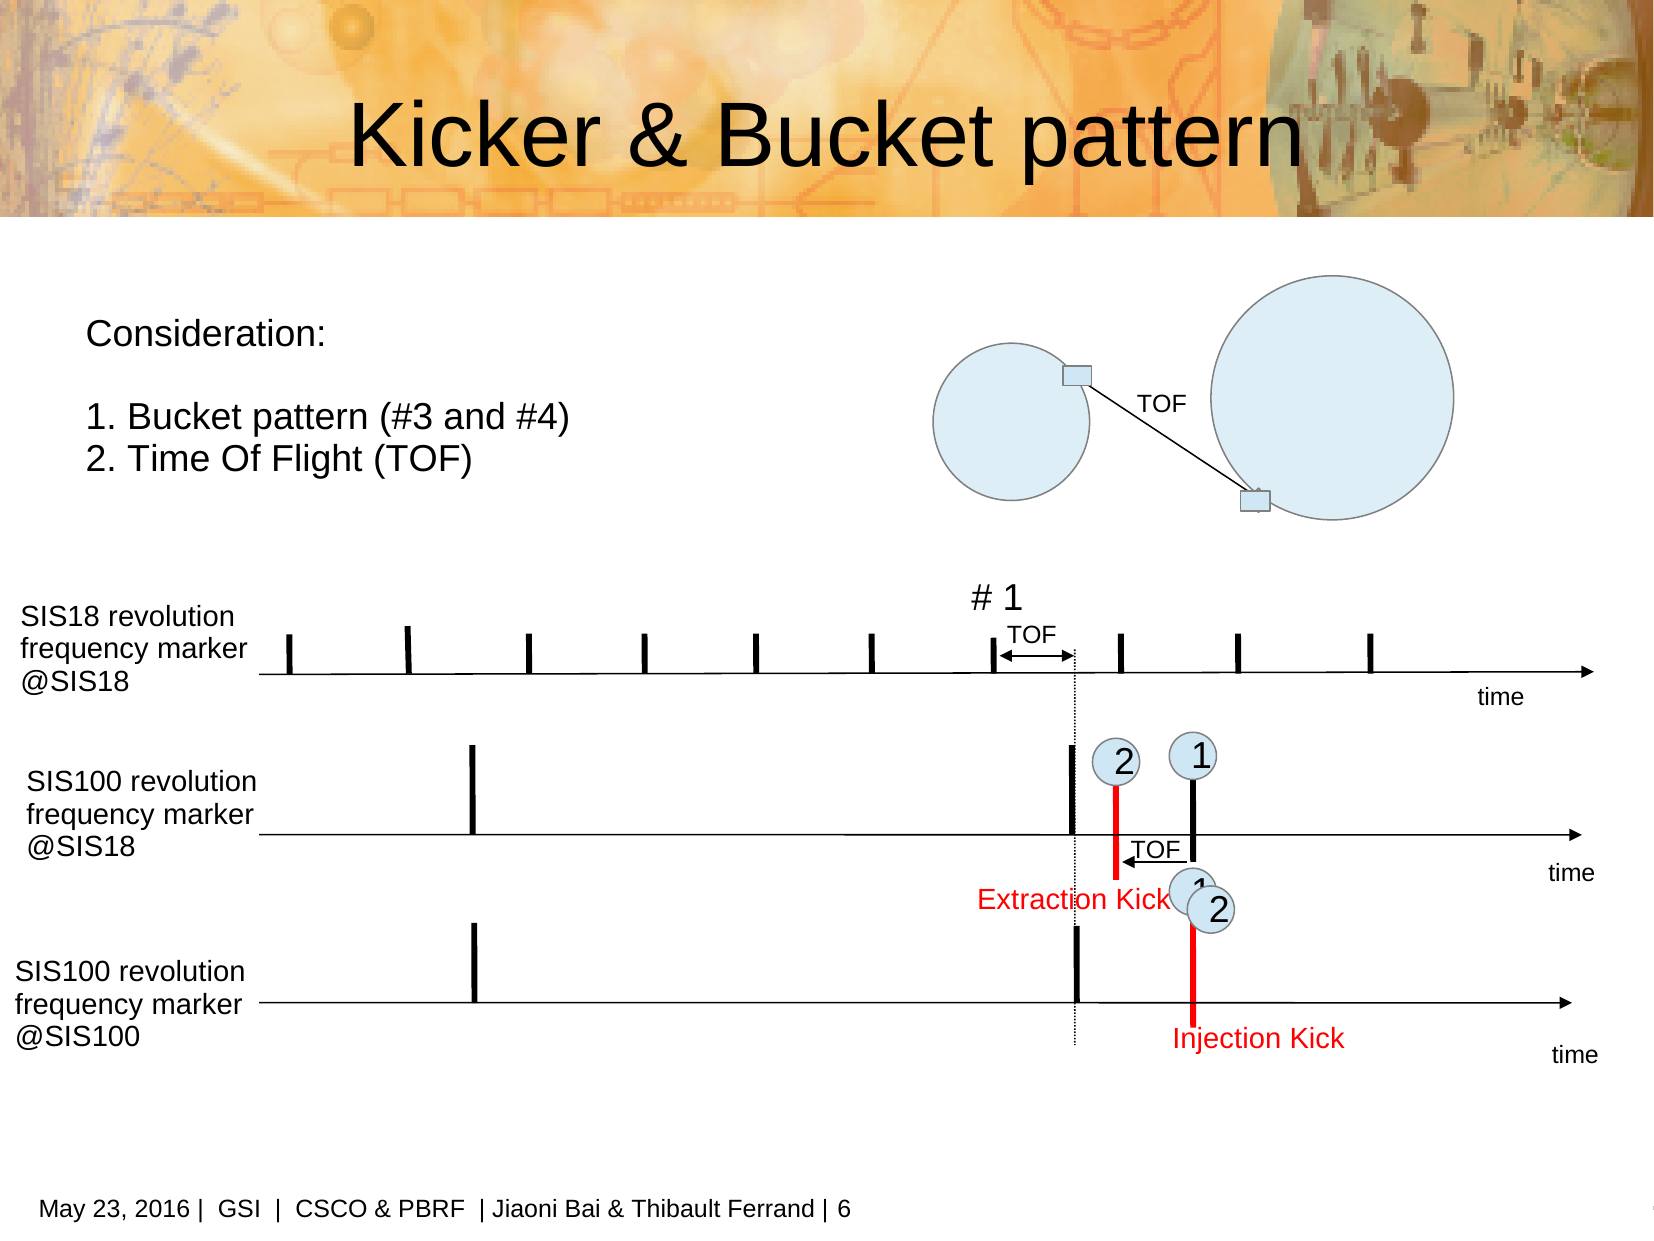

# Kicker & Bucket pattern
Consideration:
1. Bucket pattern (#3 and #4)
2. Time Of Flight (TOF)
TOF
# 1
SIS18 revolution
frequency marker @SIS18
TOF
time
1
2
SIS100 revolution frequency marker @SIS18
TOF
time
1
Extraction Kick
2
SIS100 revolution frequency marker @SIS100
Injection Kick
time
6
May 23, 2016 | GSI | CSCO & PBRF | Jiaoni Bai & Thibault Ferrand | 2